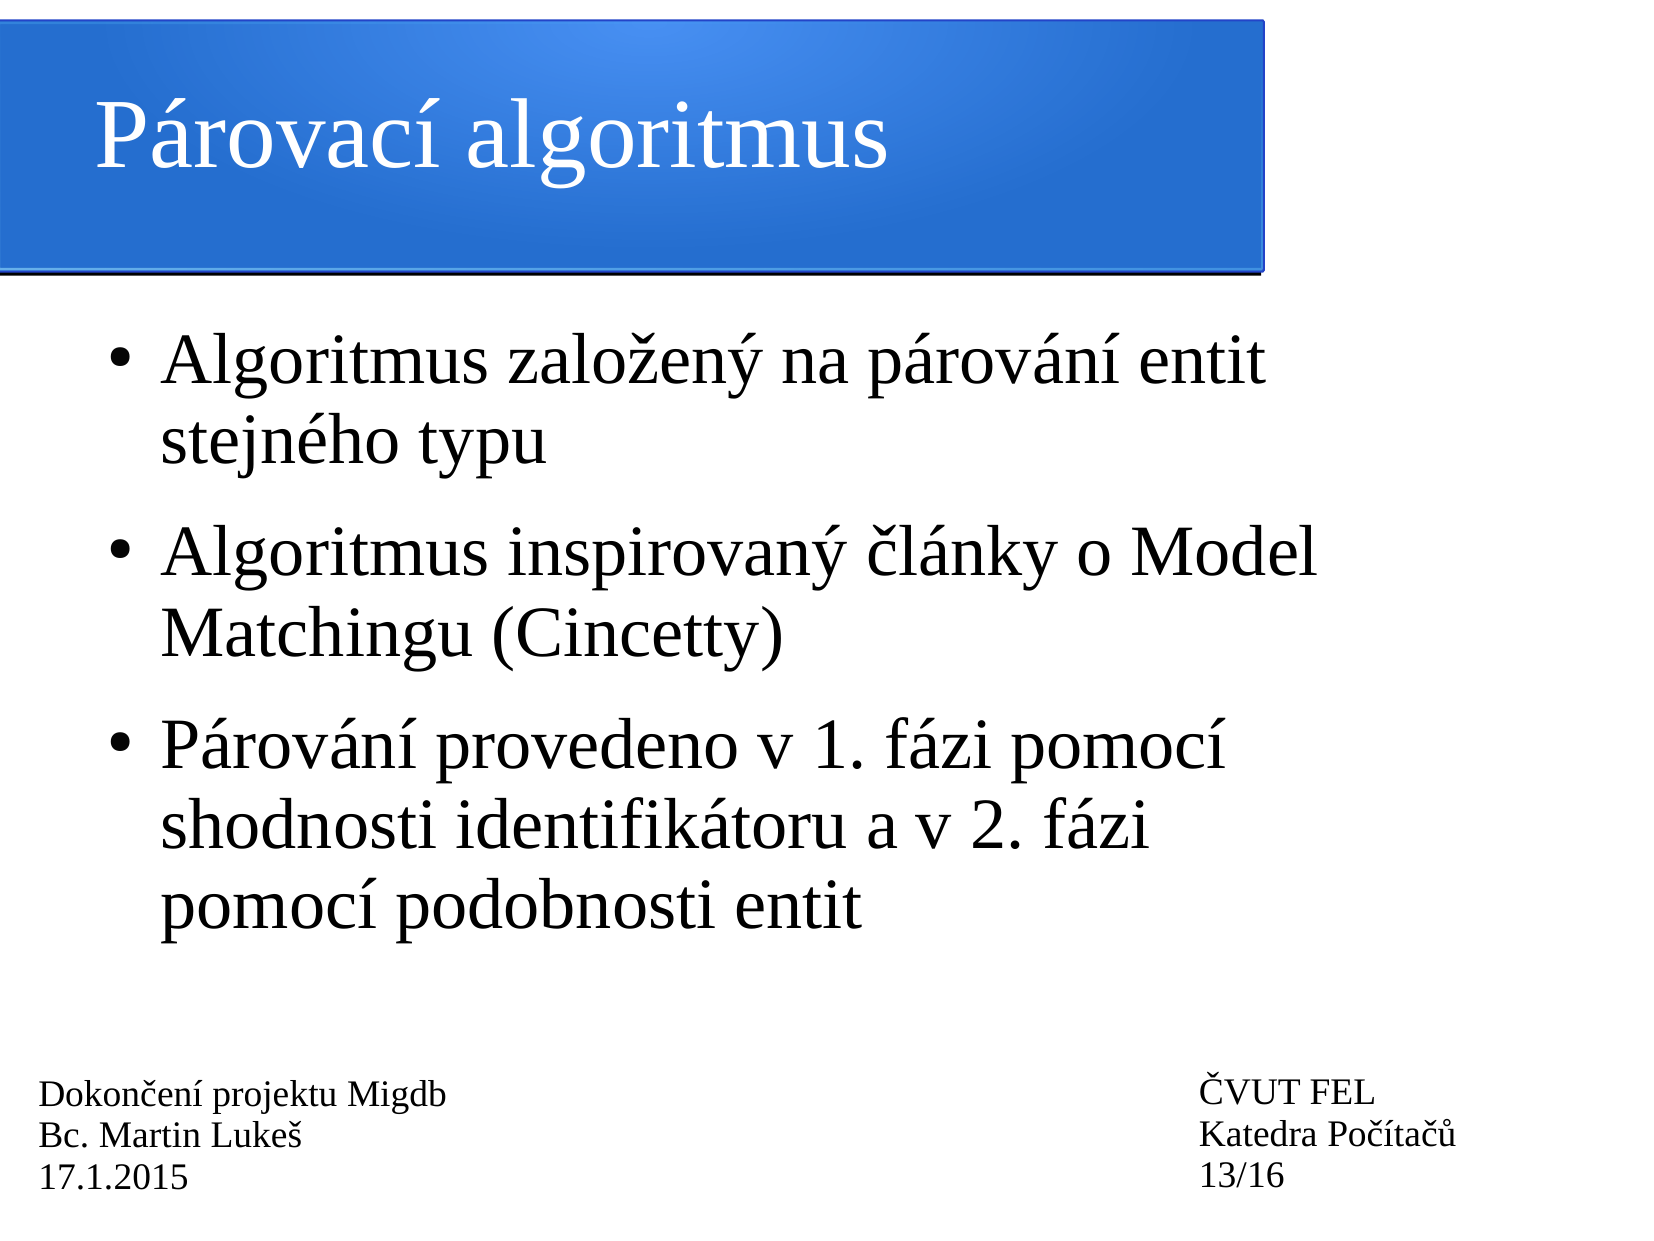

Párovací algoritmus
# Algoritmus založený na párování entit stejného typu
Algoritmus inspirovaný články o Model Matchingu (Cincetty)
Párování provedeno v 1. fázi pomocí shodnosti identifikátoru a v 2. fázi pomocí podobnosti entit
ČVUT FEL
Katedra Počítačů
Dokončení projektu Migdb
Bc. Martin Lukeš
17.1.2015
ČVUT FEL
Katedra počítačů
ČVUT FEL
Katedra počítačů
ČVUT FEL
Katedra počítačů